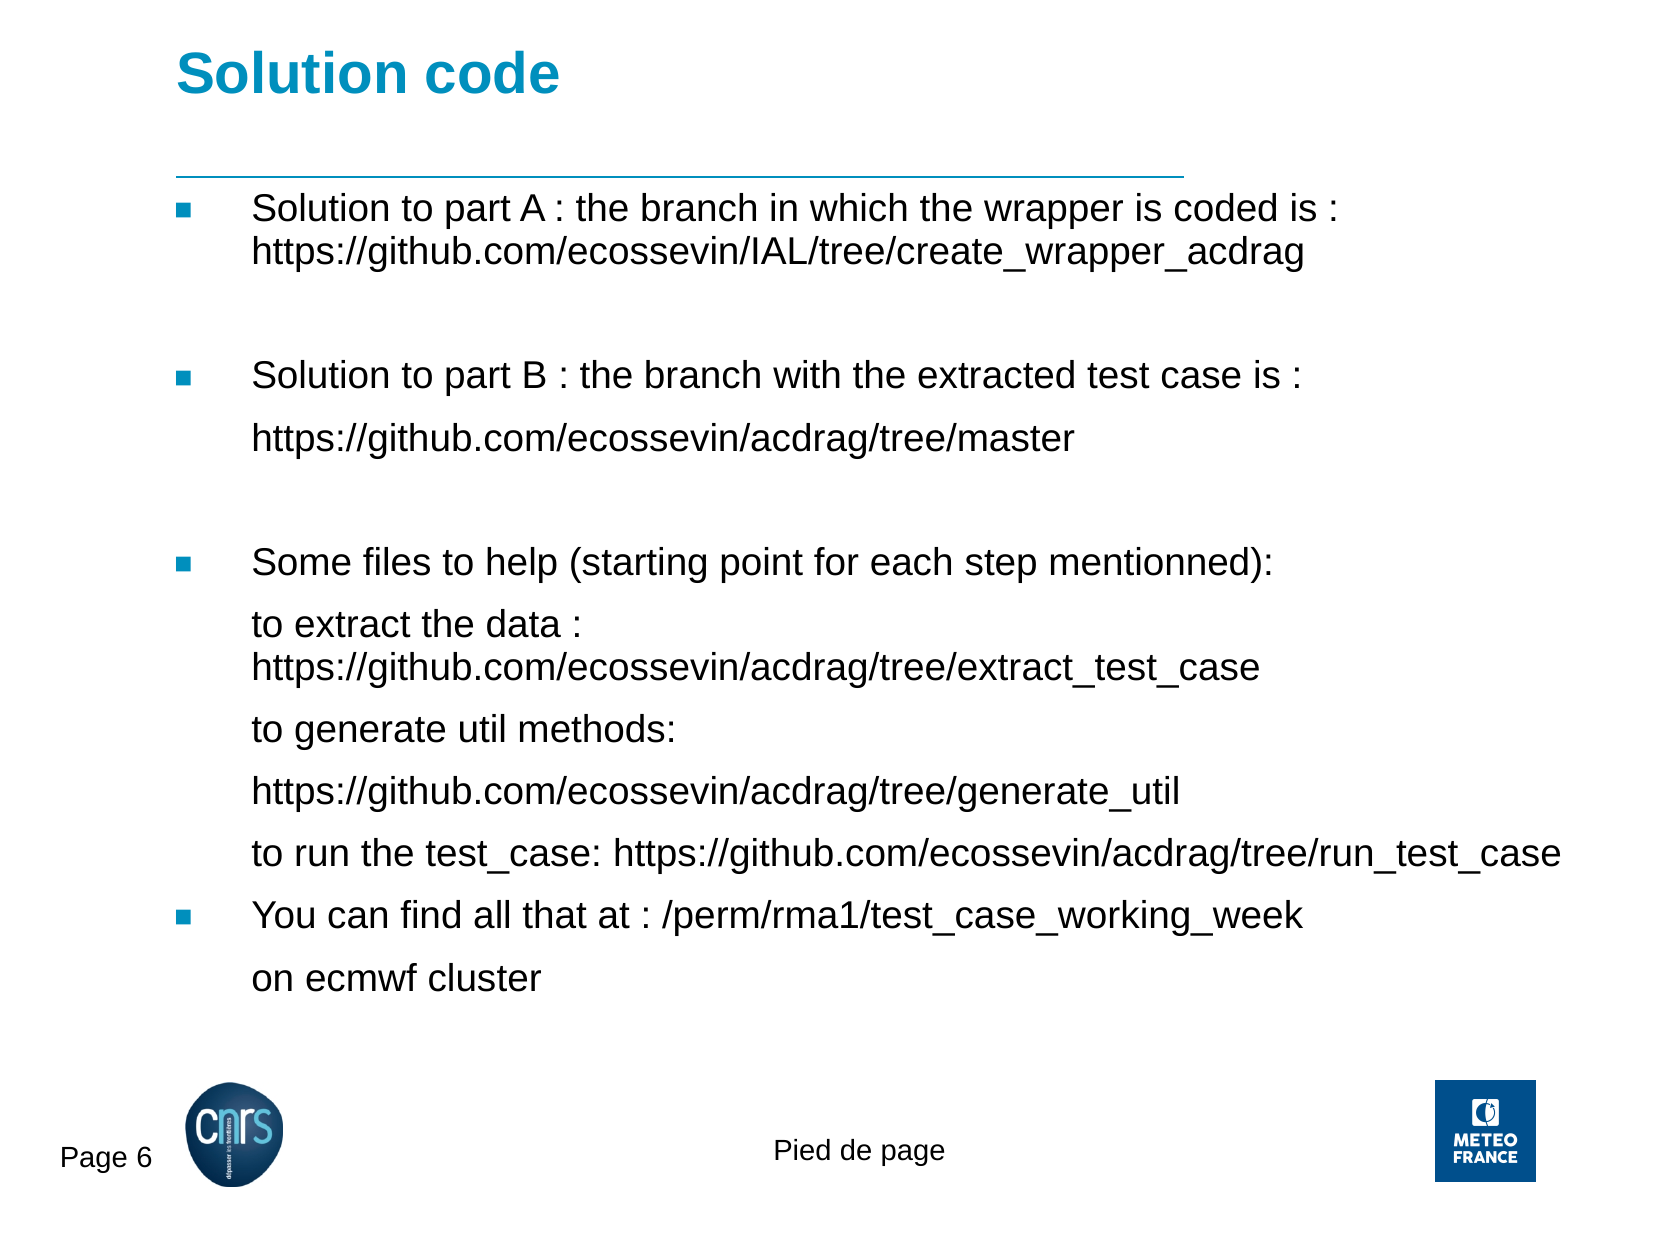

# Solution code
Solution to part A : the branch in which the wrapper is coded is : https://github.com/ecossevin/IAL/tree/create_wrapper_acdrag
Solution to part B : the branch with the extracted test case is :
https://github.com/ecossevin/acdrag/tree/master
Some files to help (starting point for each step mentionned):
to extract the data : https://github.com/ecossevin/acdrag/tree/extract_test_case
to generate util methods:
https://github.com/ecossevin/acdrag/tree/generate_util
to run the test_case: https://github.com/ecossevin/acdrag/tree/run_test_case
You can find all that at : /perm/rma1/test_case_working_week
on ecmwf cluster
Pied de page
6